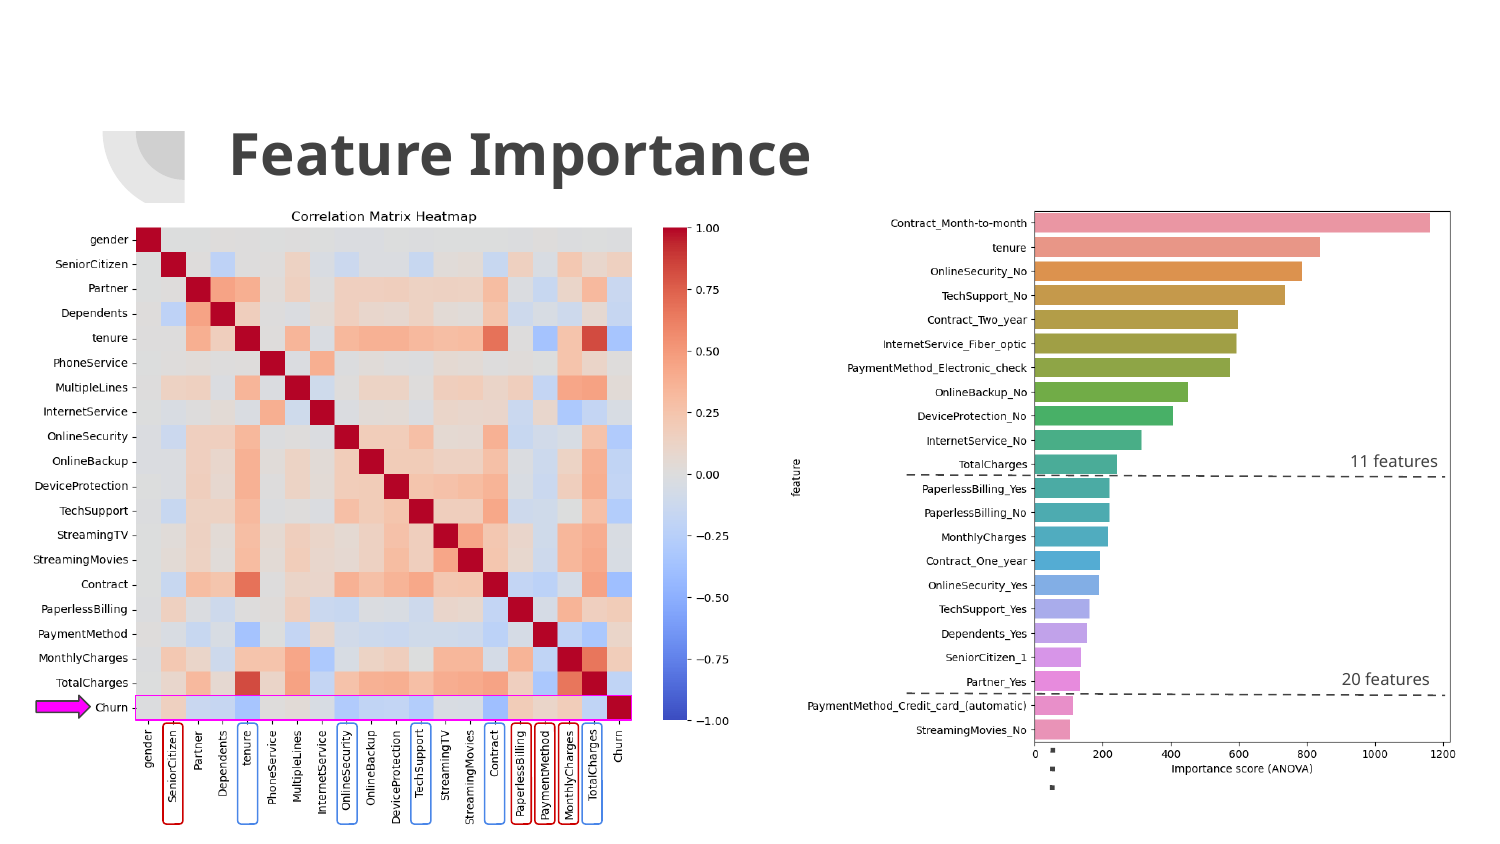

# Feature Importance
11 features
20 features